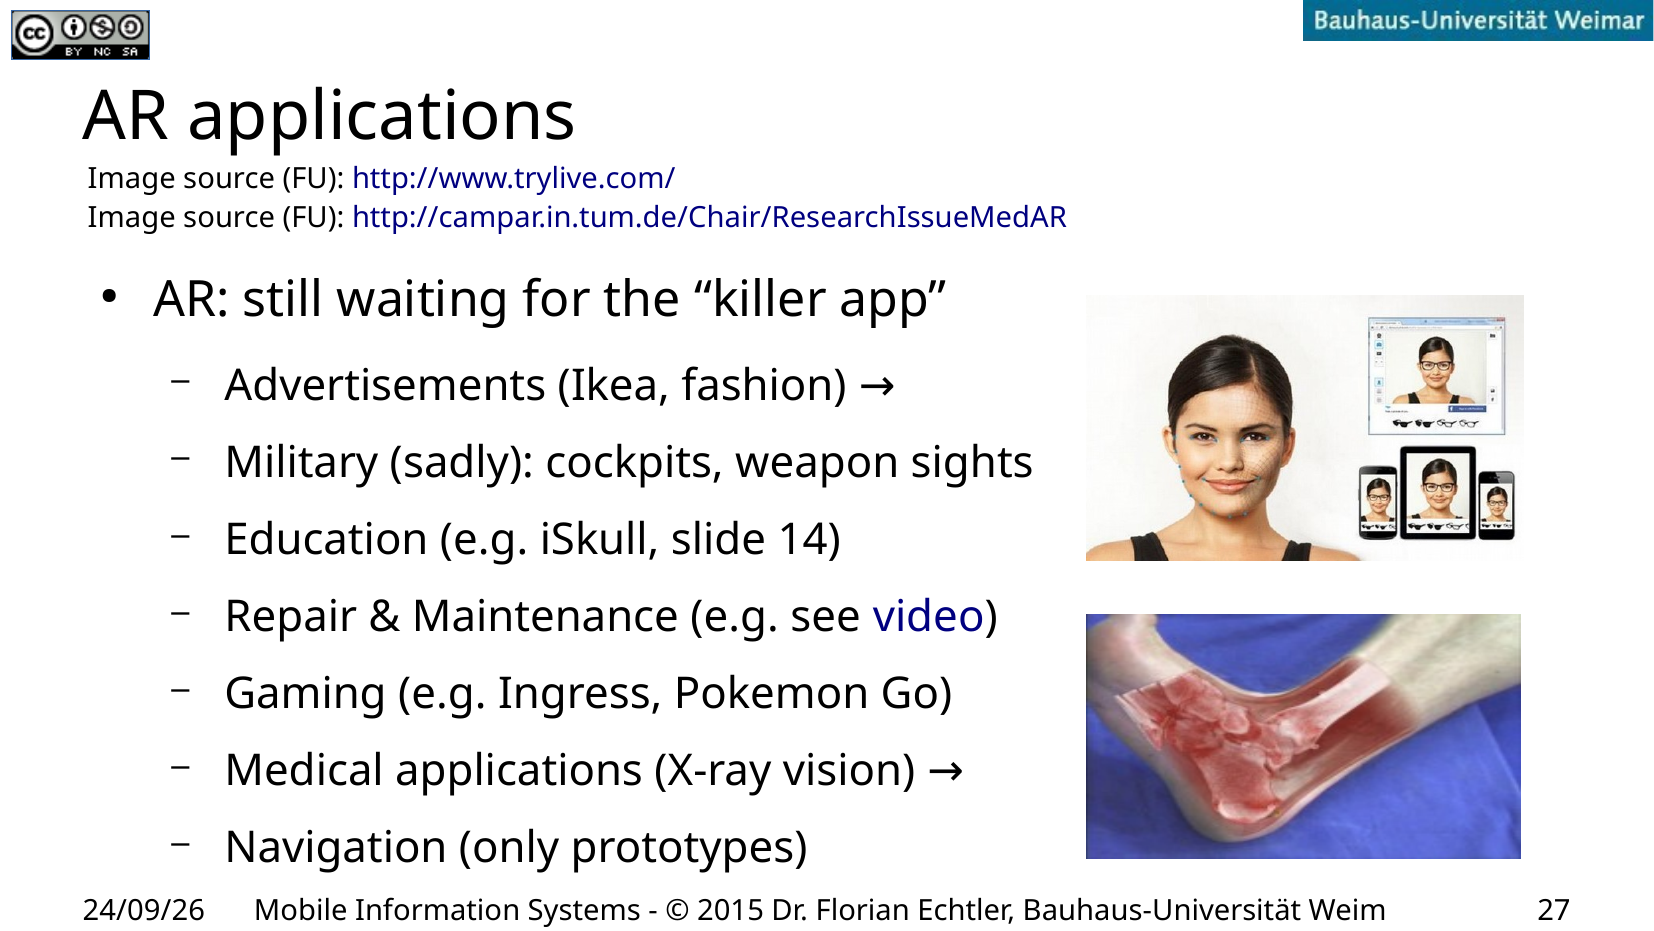

# AR applications
Image source (FU): http://www.trylive.com/
Image source (FU): http://campar.in.tum.de/Chair/ResearchIssueMedAR
AR: still waiting for the “killer app”
Advertisements (Ikea, fashion) →
Military (sadly): cockpits, weapon sights
Education (e.g. iSkull, slide 14)
Repair & Maintenance (e.g. see video)
Gaming (e.g. Ingress, Pokemon Go)
Medical applications (X-ray vision) →
Navigation (only prototypes)
Mobile Information Systems - © 2015 Dr. Florian Echtler, Bauhaus-Universität Weimar
27